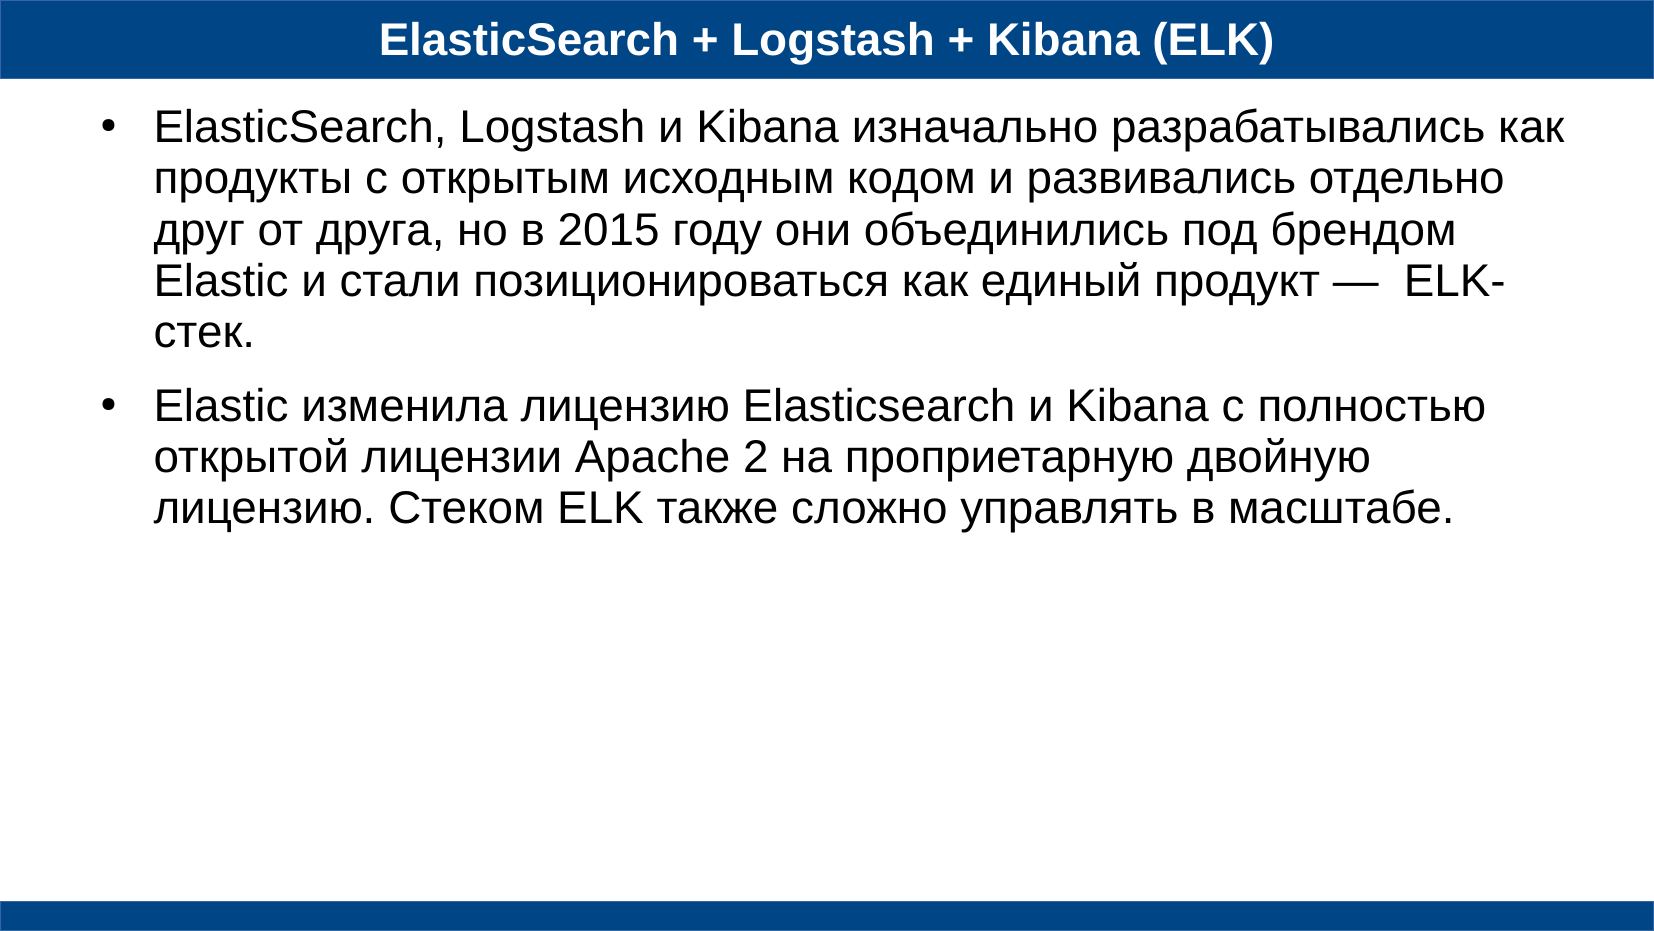

# ElasticSearch + Logstash + Kibana (ELK)
ElasticSearch, Logstash и Kibana изначально разрабатывались как продукты с открытым исходным кодом и развивались отдельно друг от друга, но в 2015 году они объединились под брендом Elastic и стали позиционироваться как единый продукт — ELK-стек.
Elastic изменила лицензию Elasticsearch и Kibana с полностью открытой лицензии Apache 2 на проприетарную двойную лицензию. Стеком ELK также сложно управлять в масштабе.